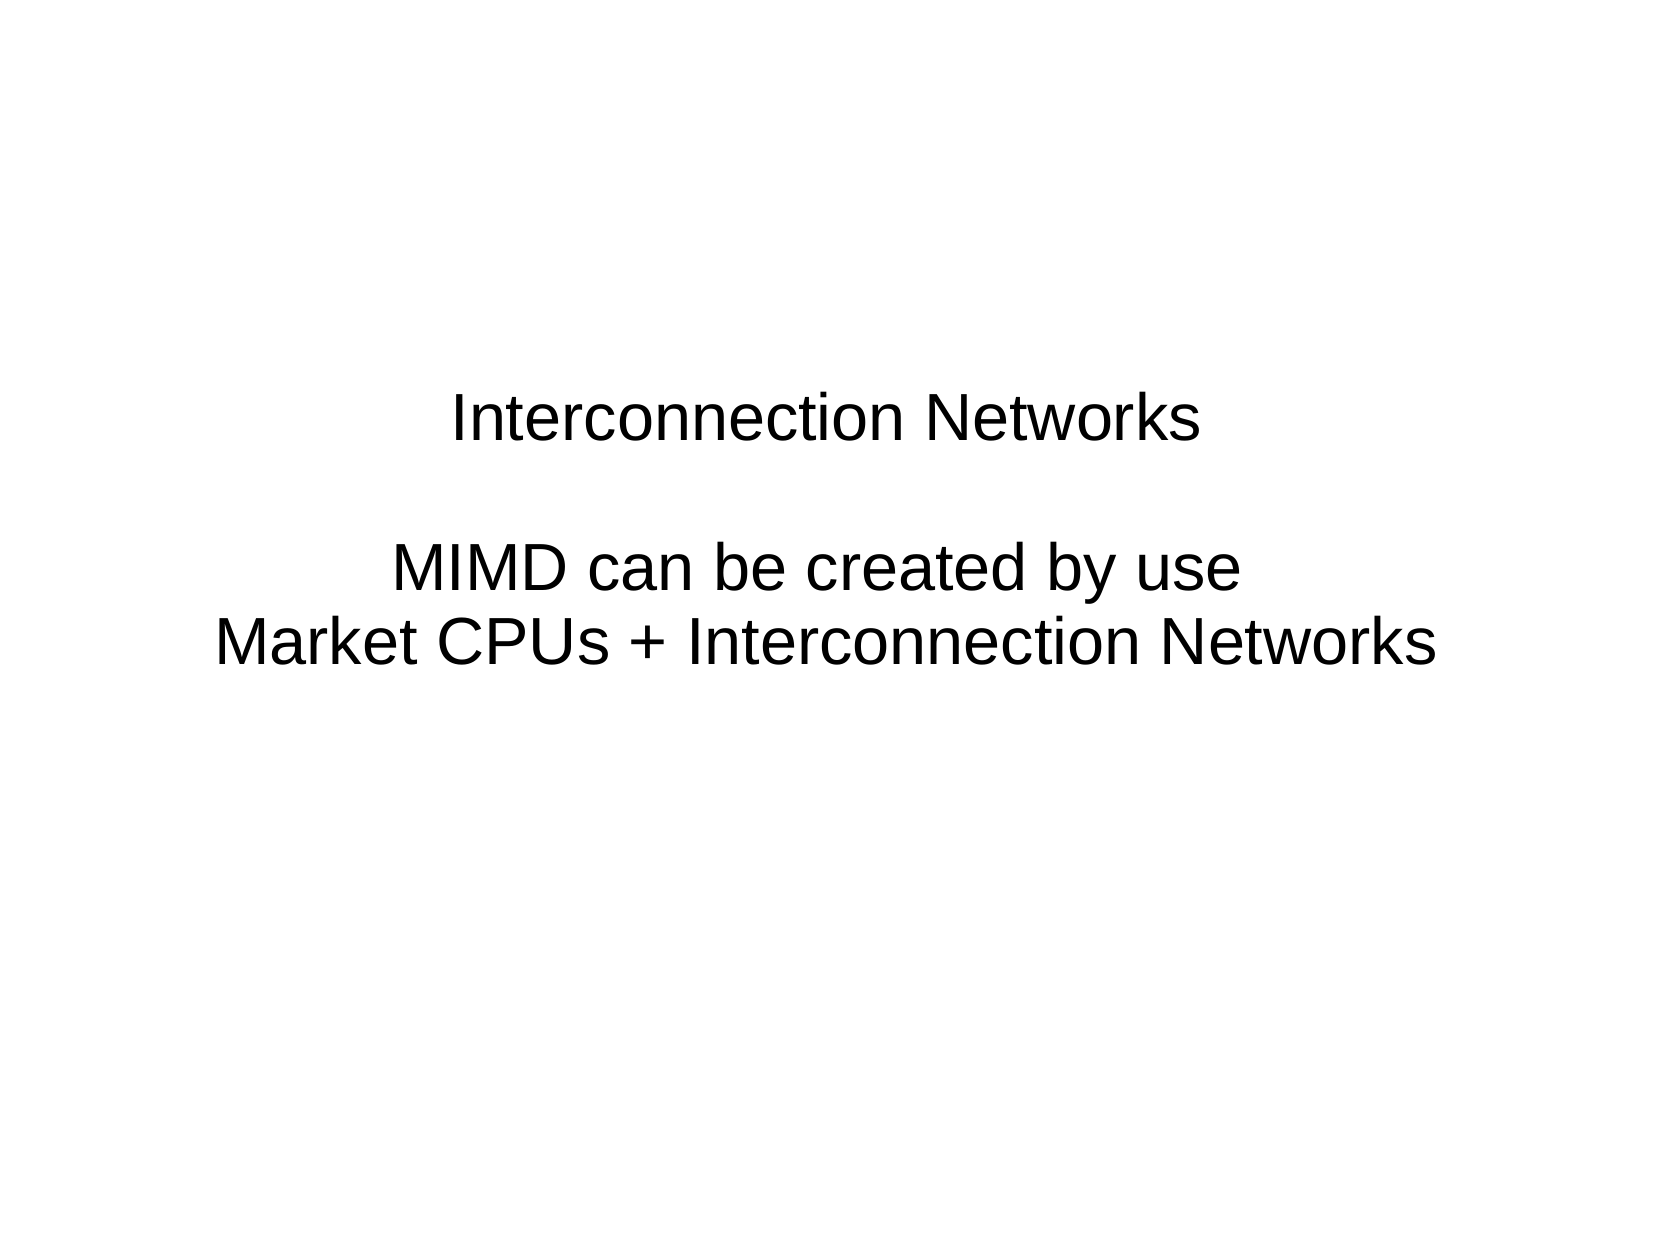

# Interconnection Networks
MIMD can be created by use
Market CPUs + Interconnection Networks